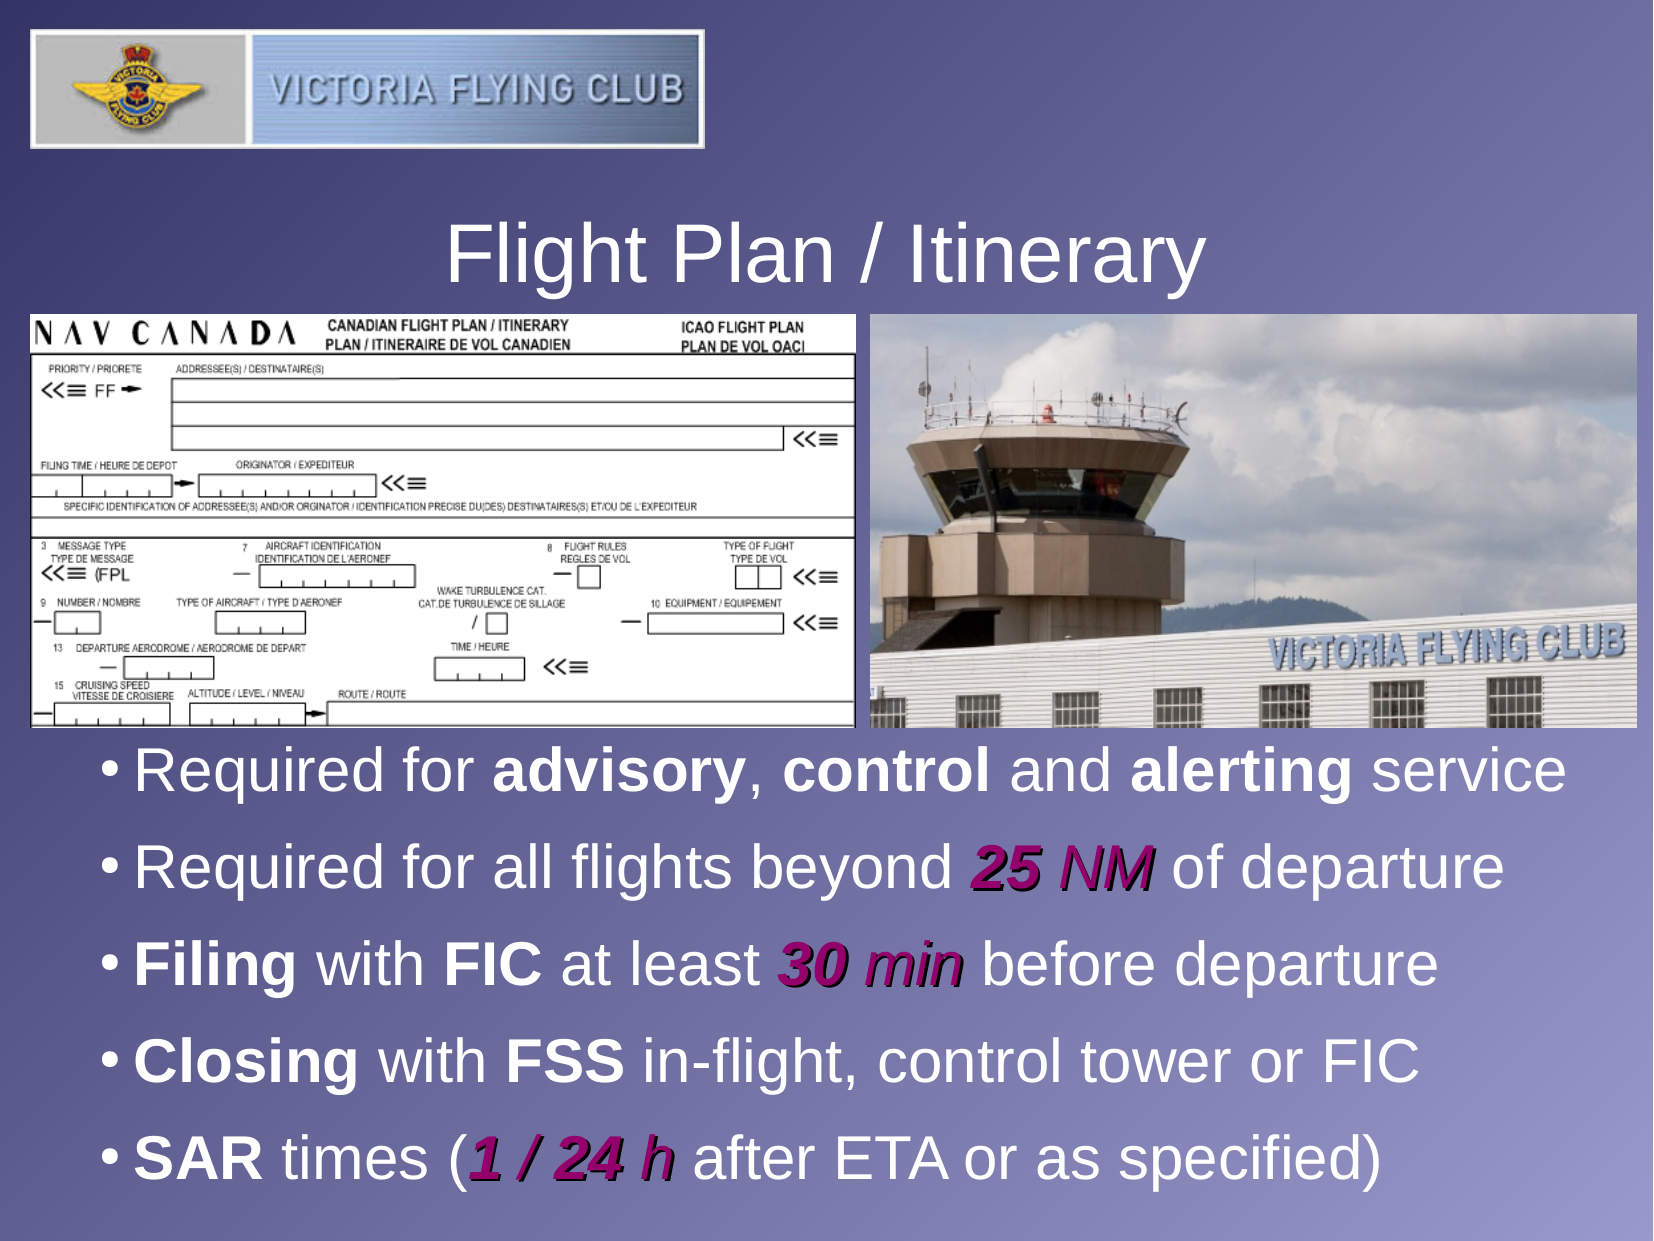

# Flight Plan / Itinerary
Required for advisory, control and alerting service
Required for all flights beyond 25 NM of departure
Filing with FIC at least 30 min before departure
Closing with FSS in-flight, control tower or FIC
SAR times (1 / 24 h after ETA or as specified)